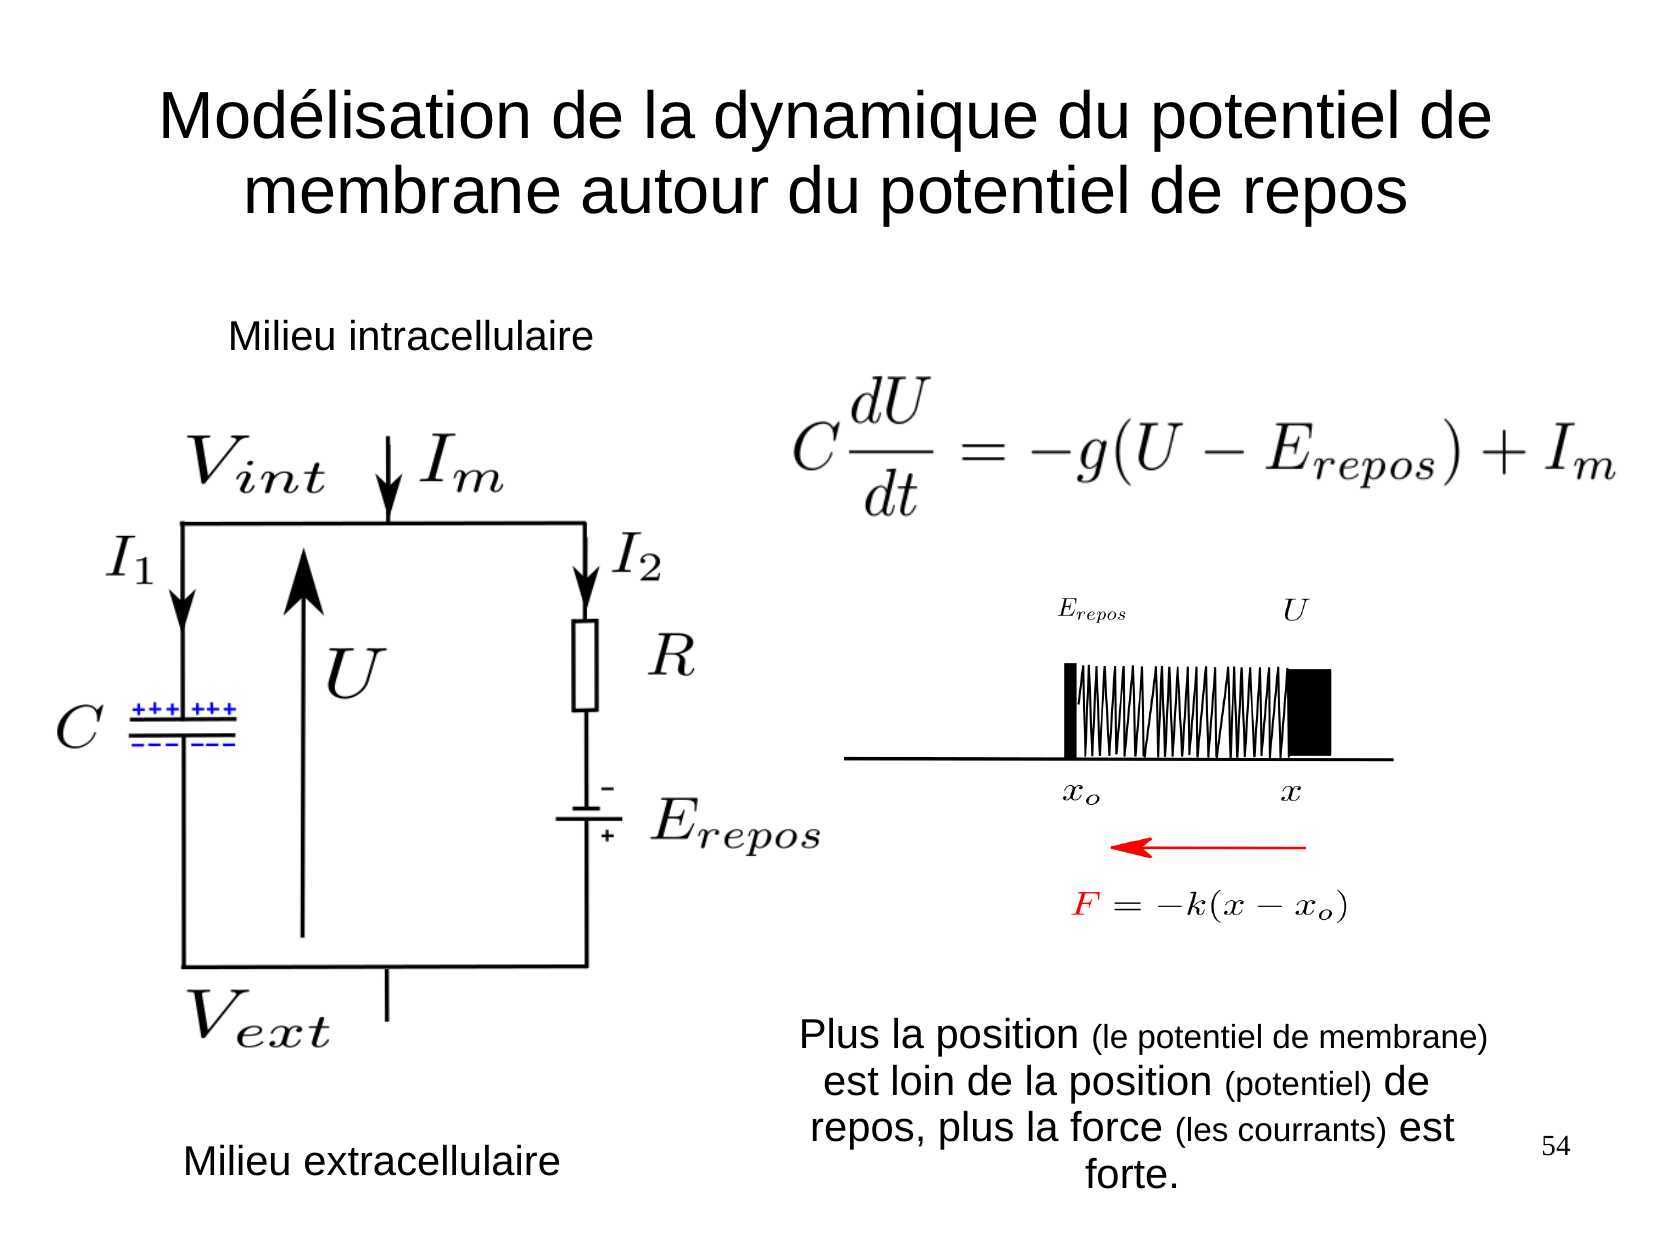

# Modélisation de la dynamique du potentiel de membrane autour du potentiel de repos
Milieu intracellulaire
 Plus la position (le potentiel de membrane) est loin de la position (potentiel) de repos, plus la force (les courrants) est forte.
Milieu extracellulaire
54